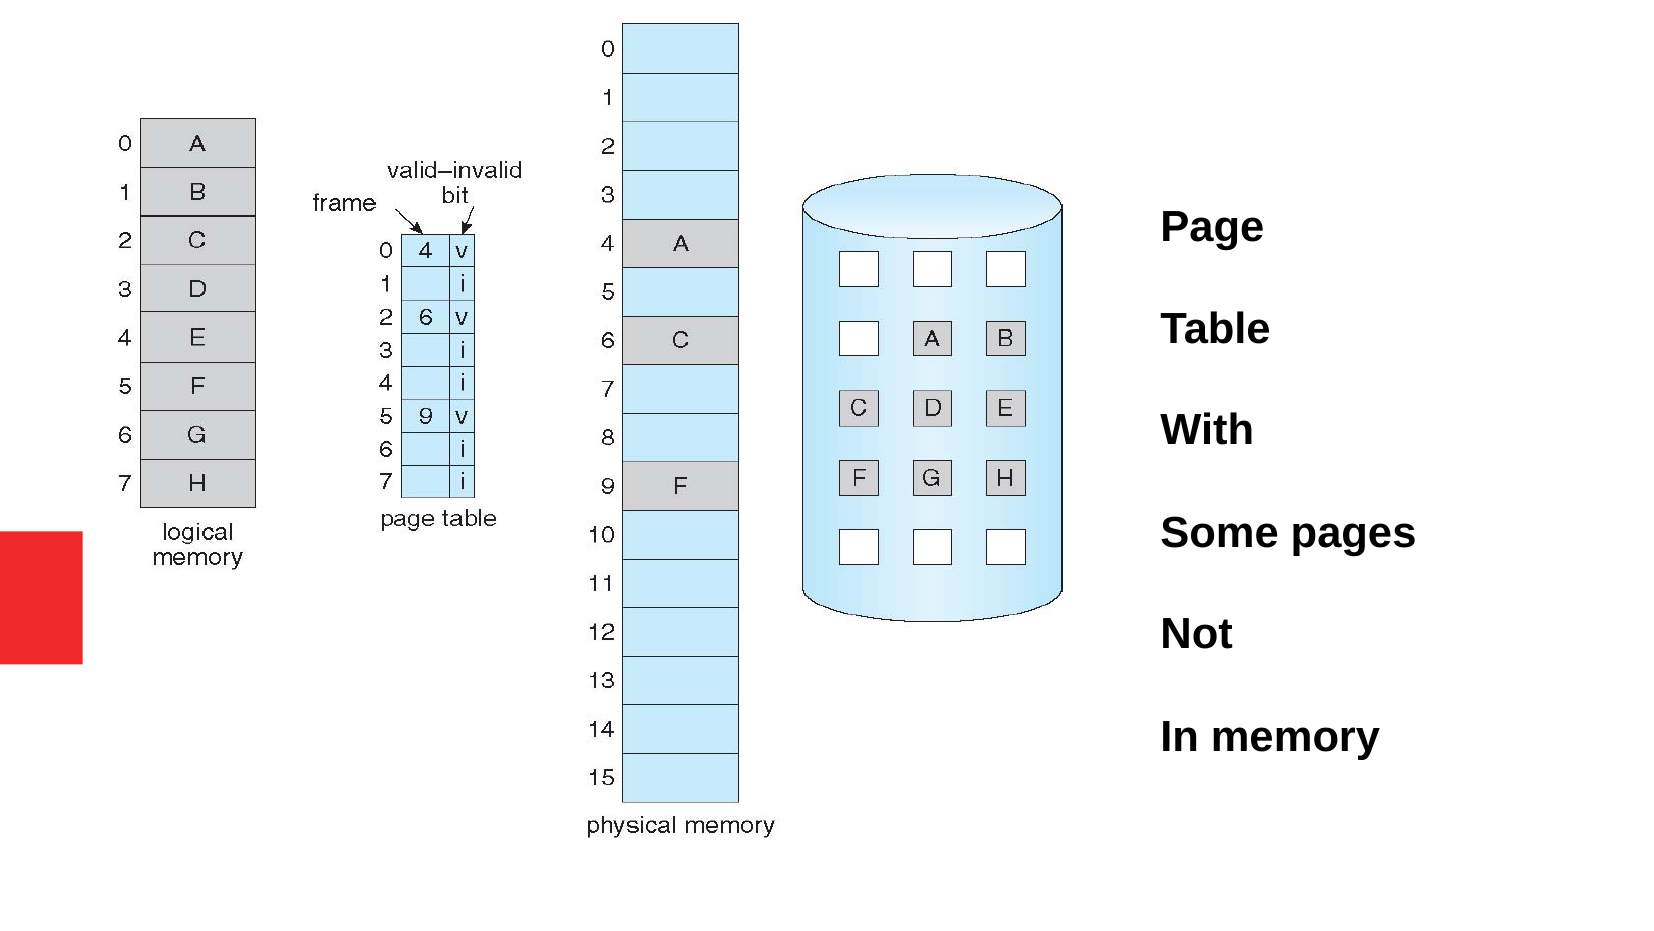

Page
Table
With
Some pages
Not
In memory